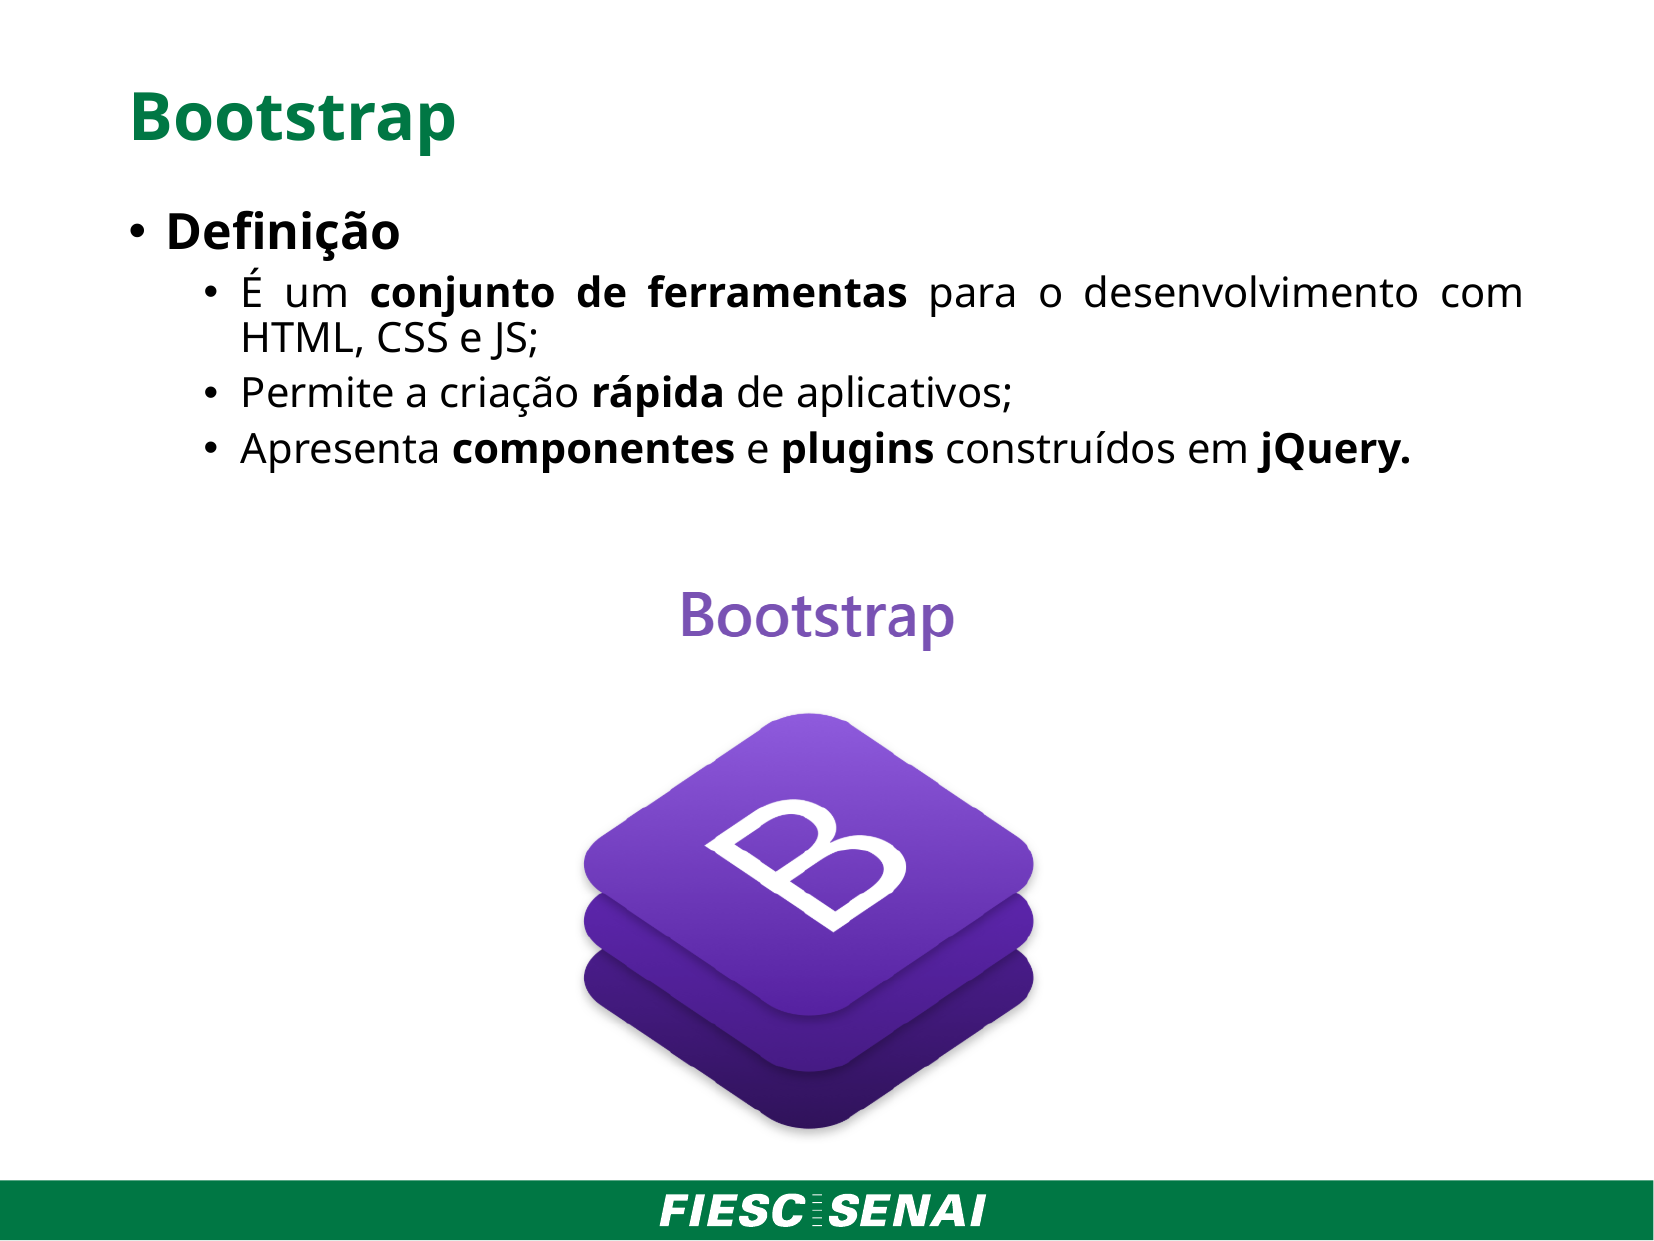

Bootstrap
Definição
É um conjunto de ferramentas para o desenvolvimento com HTML, CSS e JS;
Permite a criação rápida de aplicativos;
Apresenta componentes e plugins construídos em jQuery.